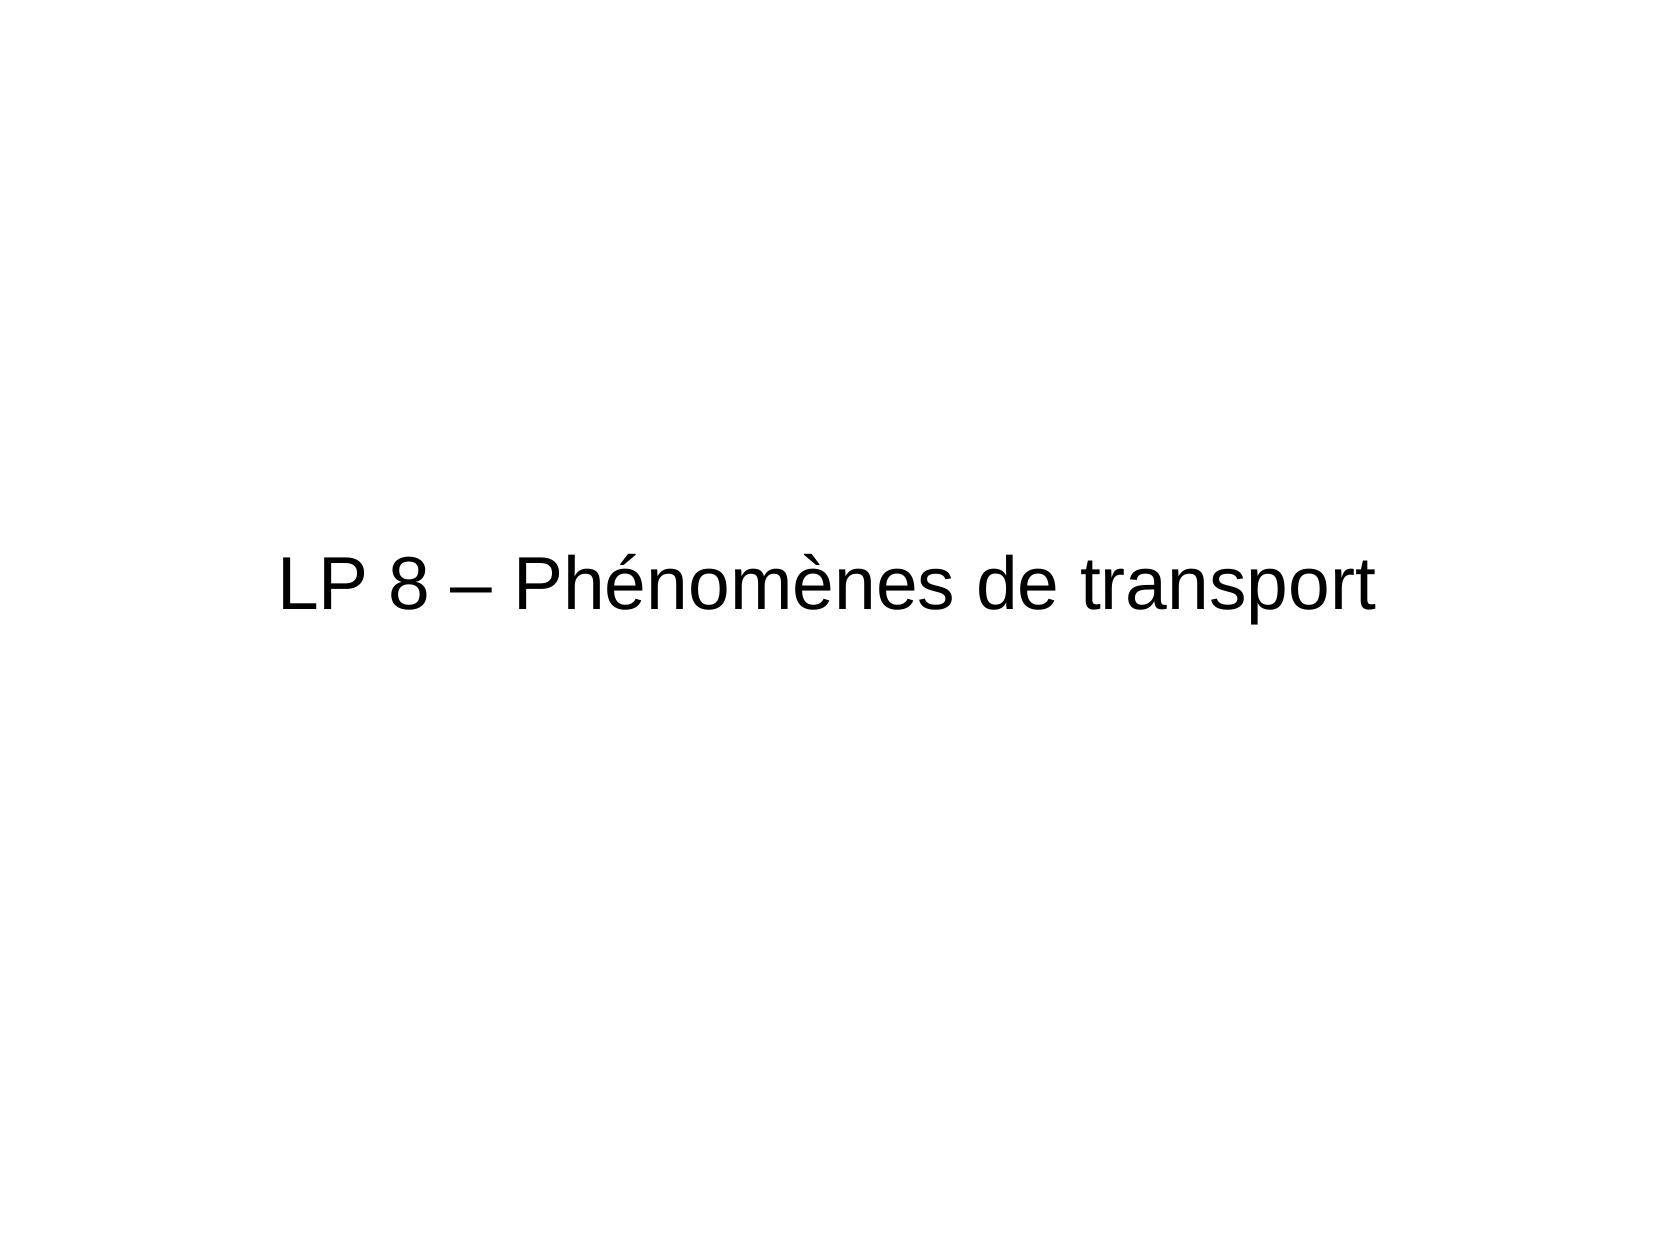

# LP 8 – Phénomènes de transport